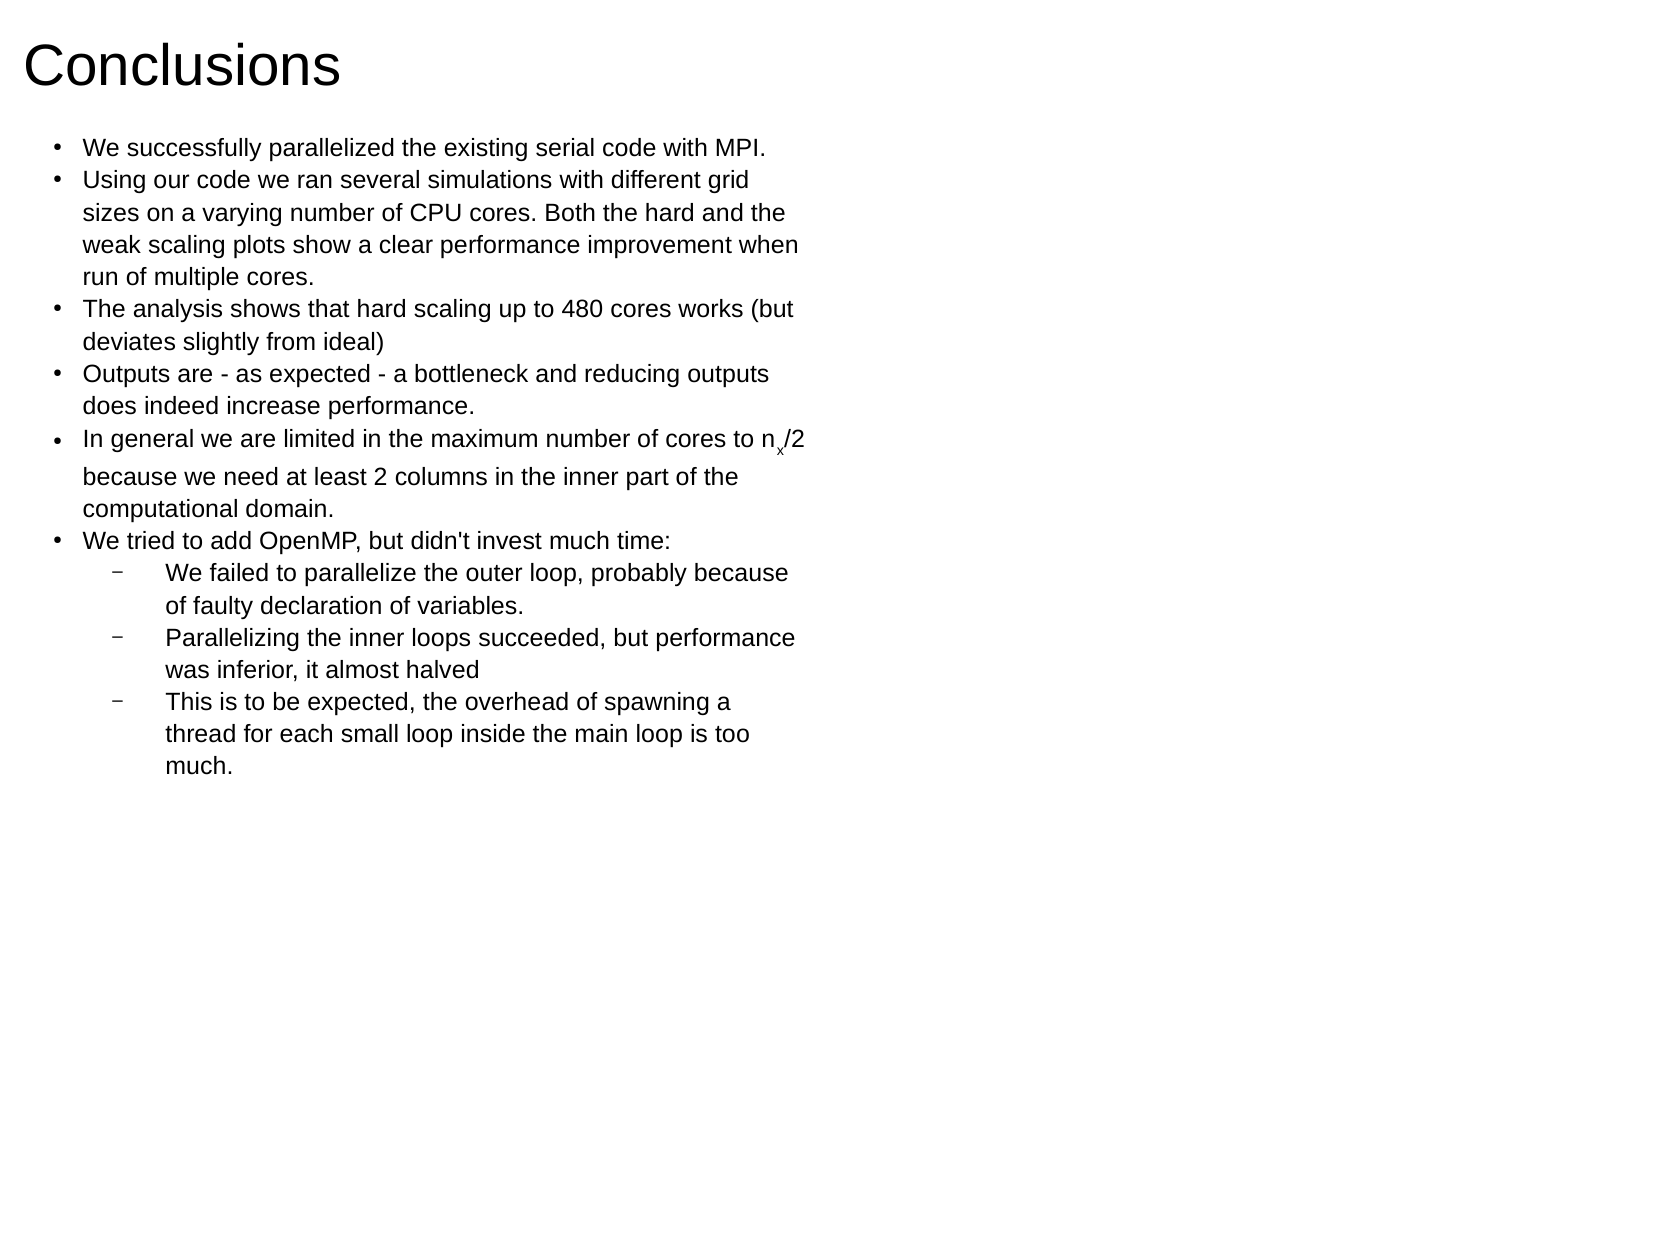

# Conclusions
We successfully parallelized the existing serial code with MPI.
Using our code we ran several simulations with different grid sizes on a varying number of CPU cores. Both the hard and the weak scaling plots show a clear performance improvement when run of multiple cores.
The analysis shows that hard scaling up to 480 cores works (but deviates slightly from ideal)
Outputs are - as expected - a bottleneck and reducing outputs does indeed increase performance.
In general we are limited in the maximum number of cores to nx/2 because we need at least 2 columns in the inner part of the computational domain.
We tried to add OpenMP, but didn't invest much time:
We failed to parallelize the outer loop, probably because of faulty declaration of variables.
Parallelizing the inner loops succeeded, but performance was inferior, it almost halved
This is to be expected, the overhead of spawning a thread for each small loop inside the main loop is too much.